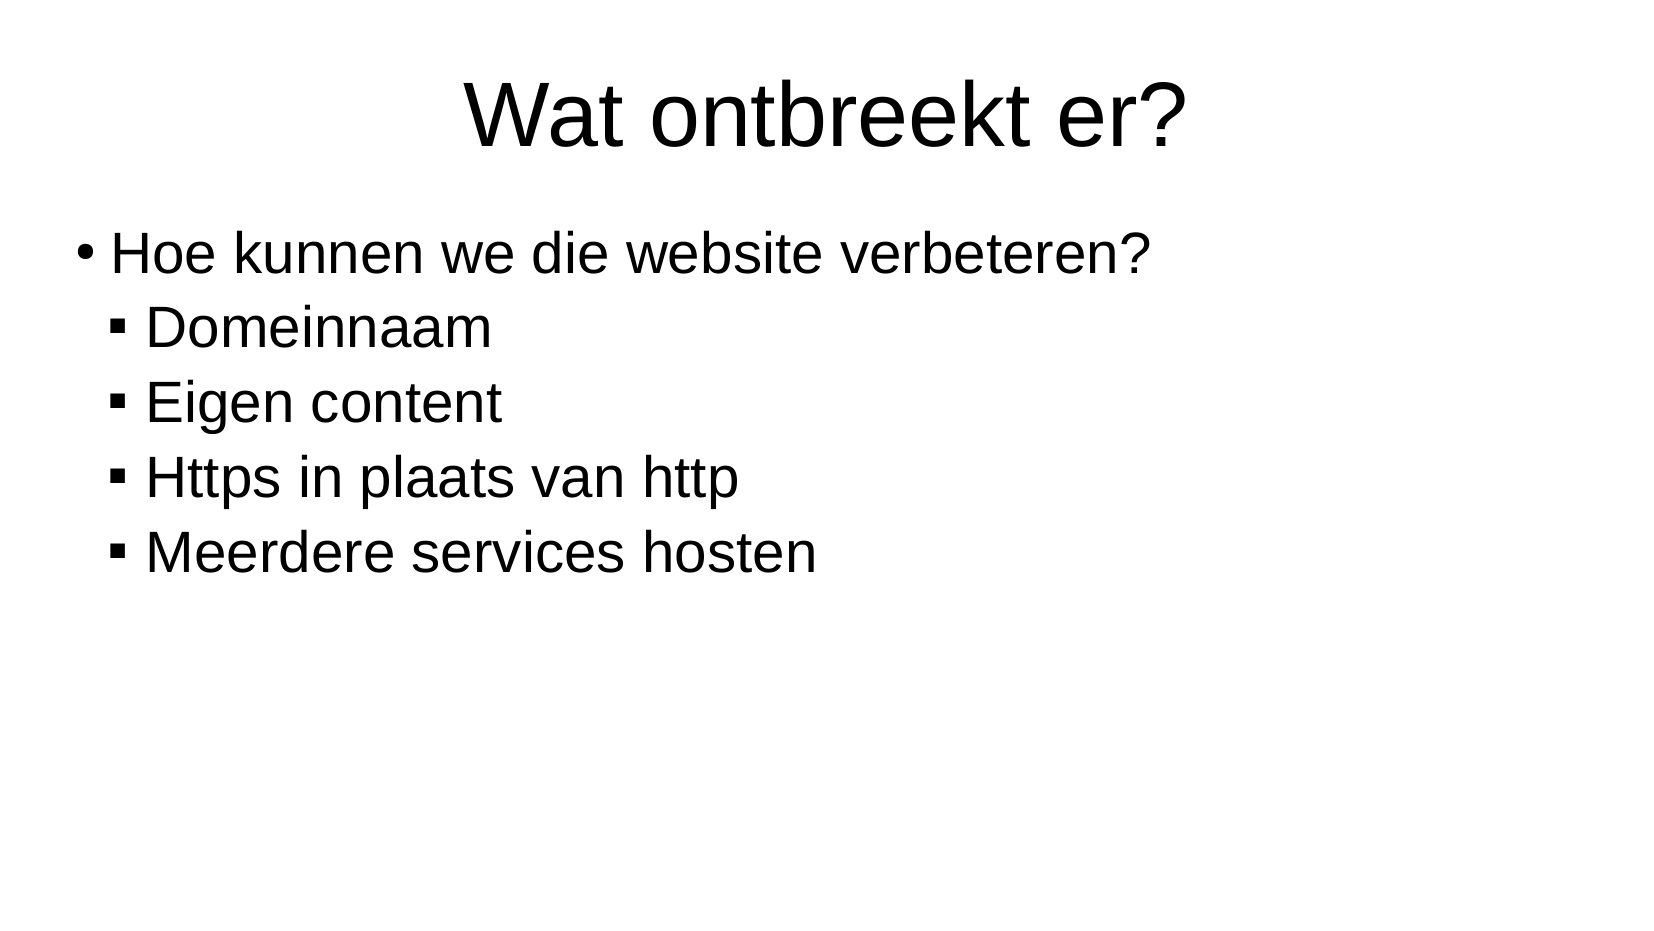

Wat ontbreekt er?
# Hoe kunnen we die website verbeteren?
Domeinnaam
Eigen content
Https in plaats van http
Meerdere services hosten